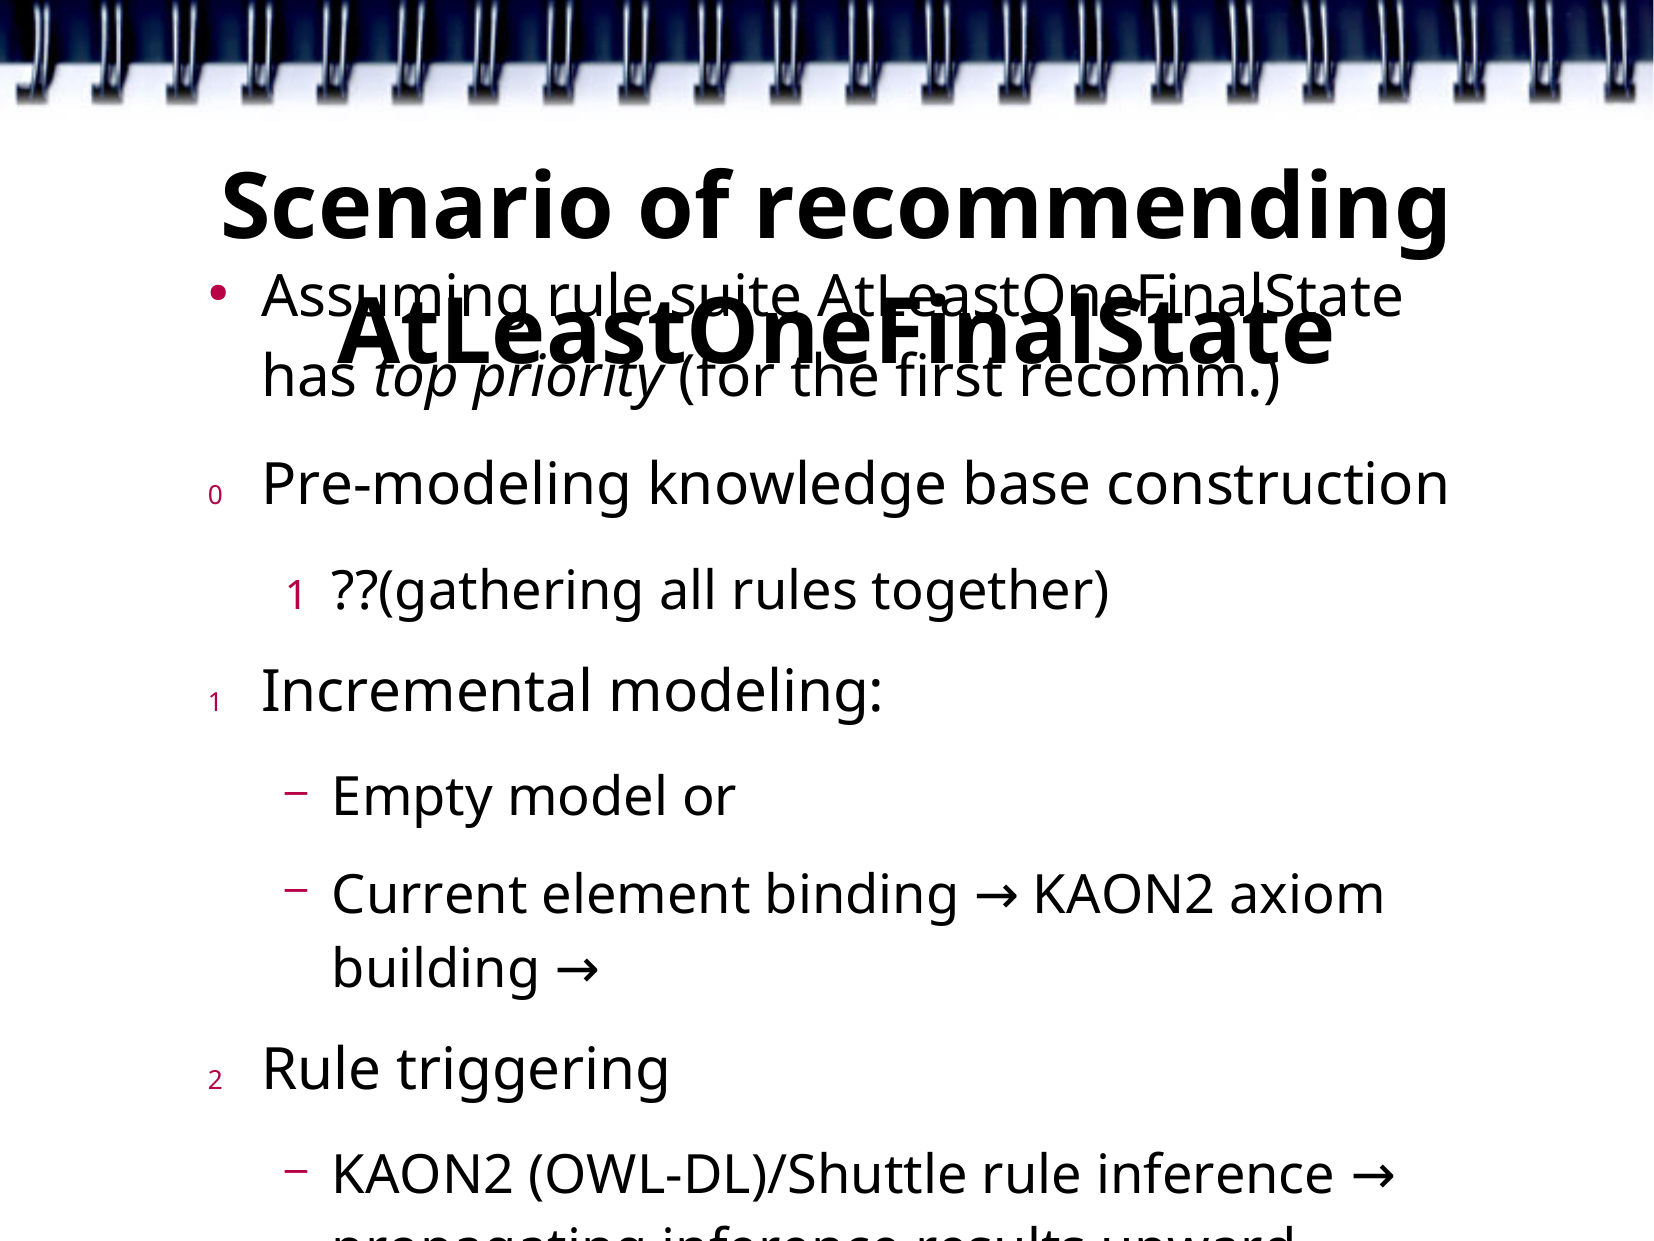

Scenario of recommending AtLeastOneFinalState
# Assuming rule suite AtLeastOneFinalState has top priority (for the first recomm.)
Pre-modeling knowledge base construction
??(gathering all rules together)
Incremental modeling:
Empty model or
Current element binding → KAON2 axiom building →
Rule triggering
KAON2 (OWL-DL)/Shuttle rule inference → propagating inference results upward